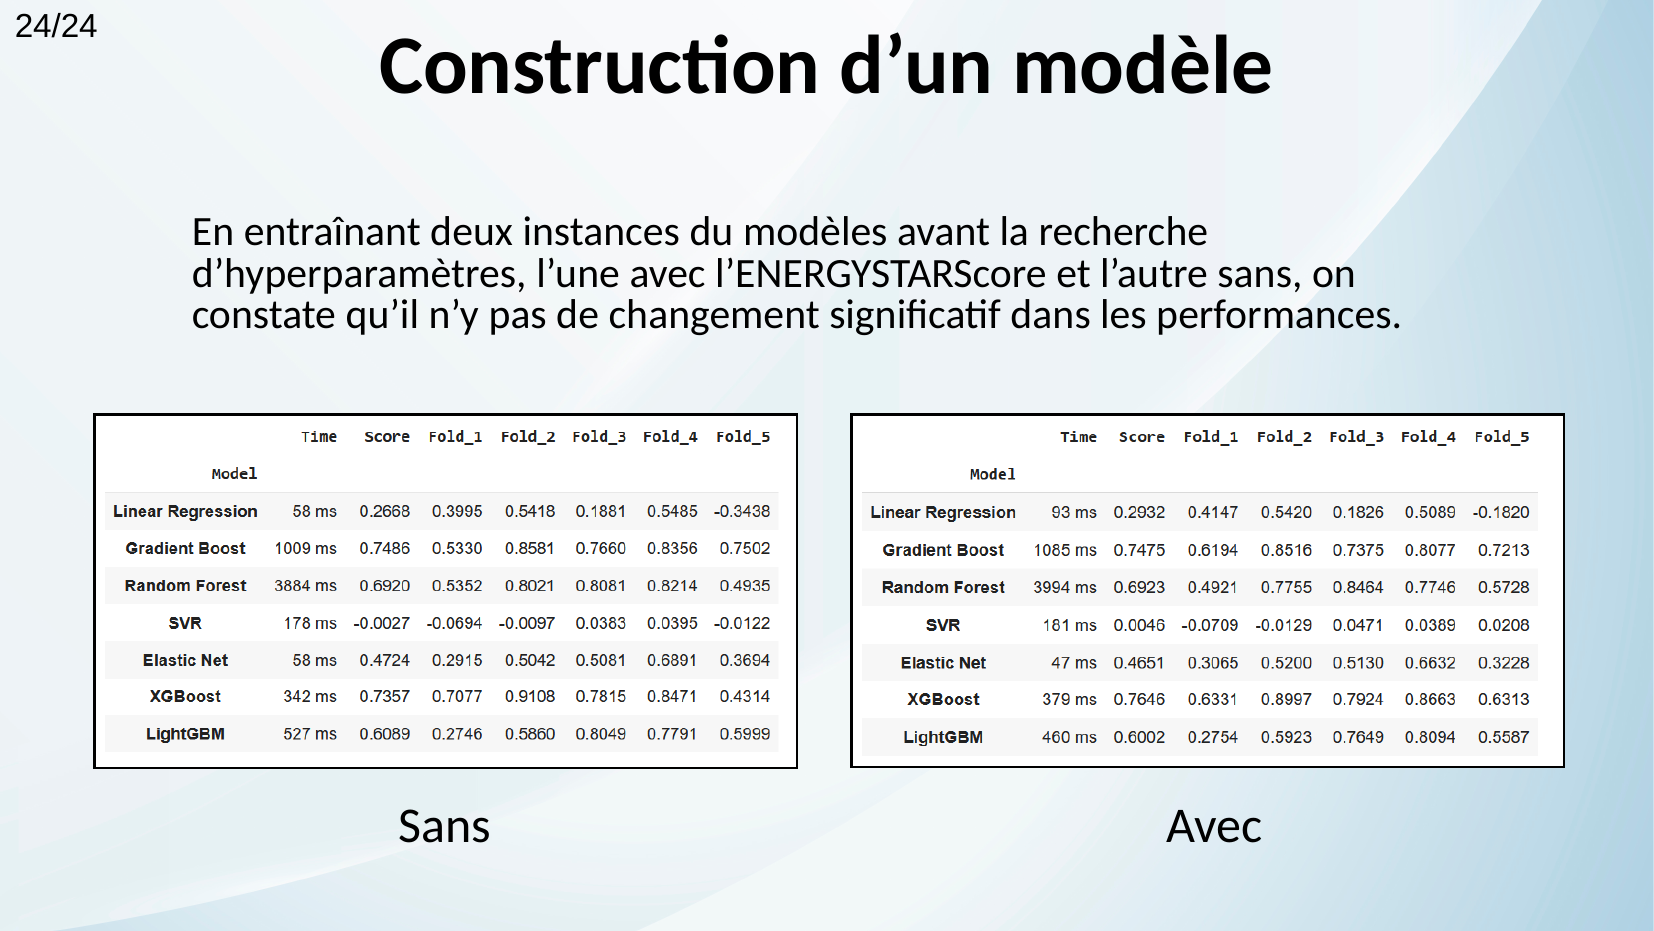

24/24
# Construction d’un modèle
En entraînant deux instances du modèles avant la recherche d’hyperparamètres, l’une avec l’ENERGYSTARScore et l’autre sans, on constate qu’il n’y pas de changement significatif dans les performances.
Sans
Avec